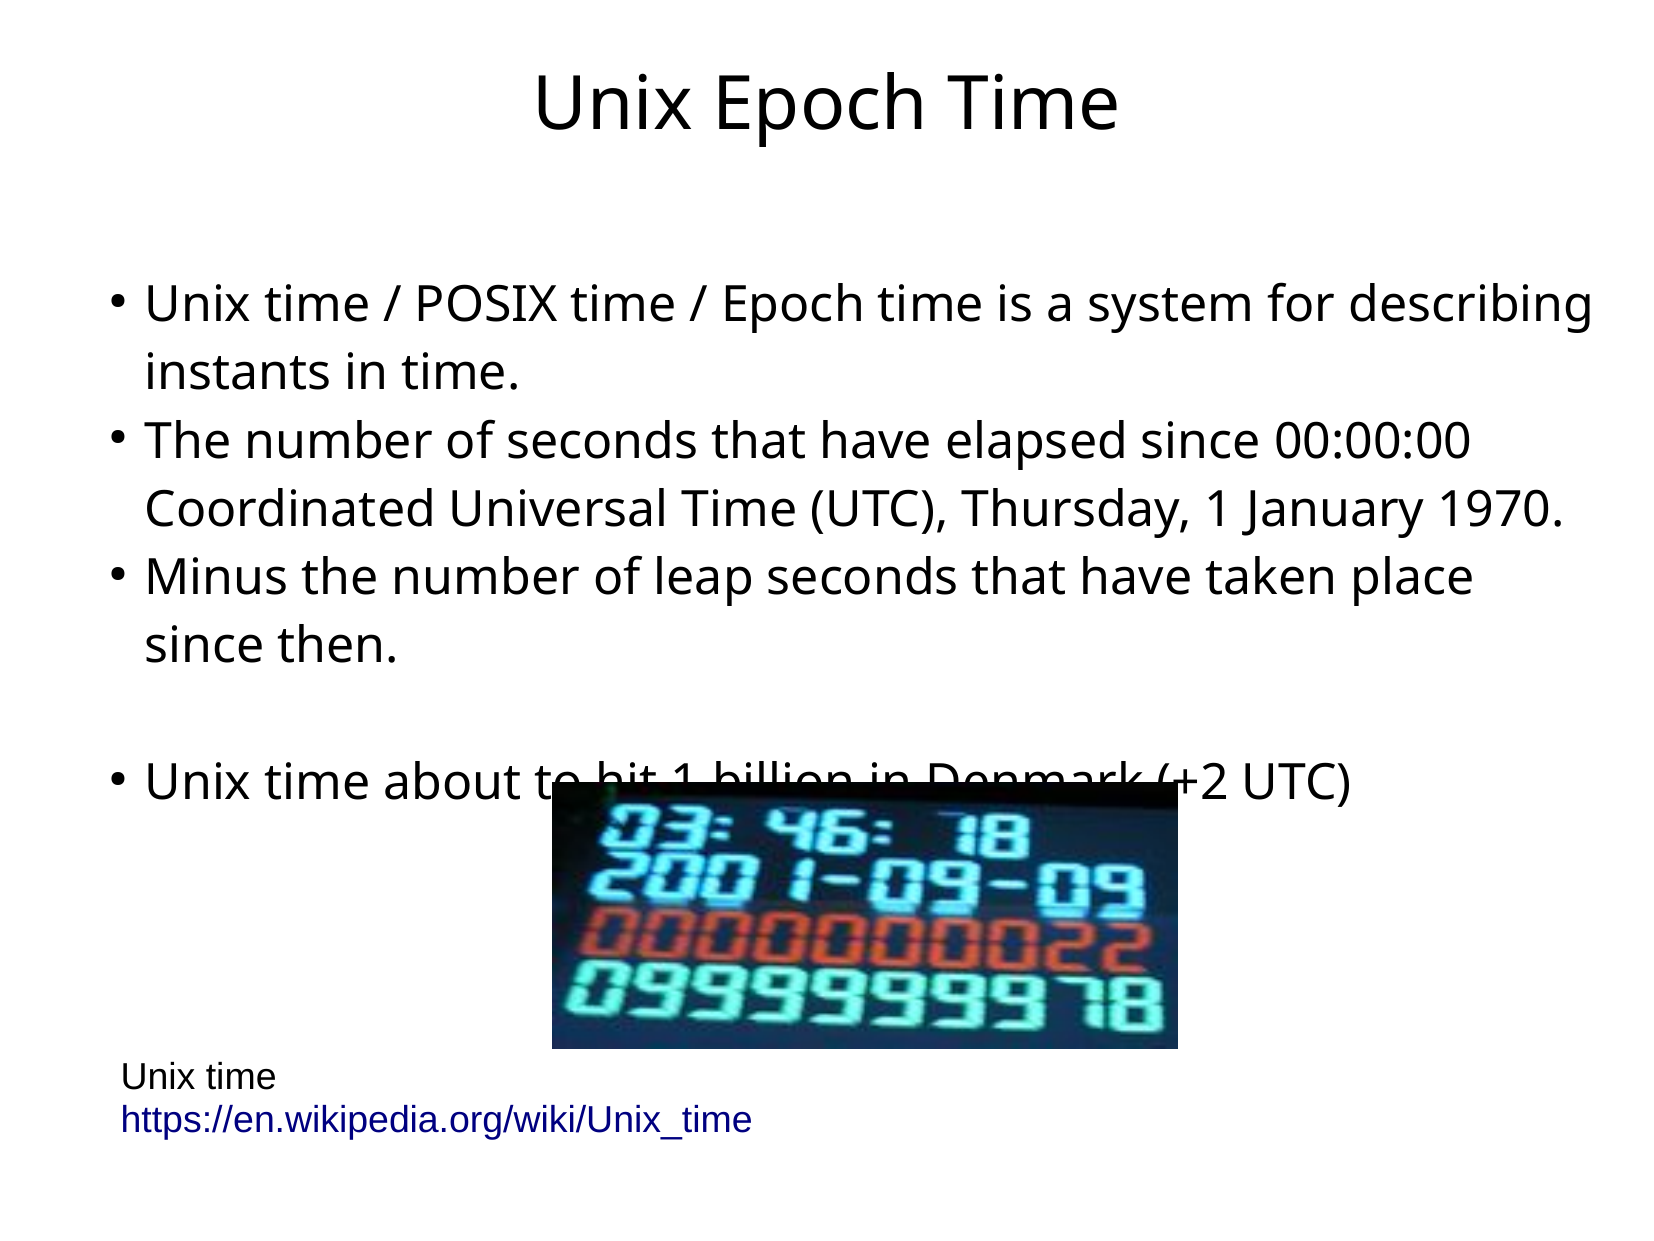

# Unix Epoch Time
Unix time / POSIX time / Epoch time is a system for describing instants in time.
The number of seconds that have elapsed since 00:00:00 Coordinated Universal Time (UTC), Thursday, 1 January 1970.
Minus the number of leap seconds that have taken place since then.
Unix time about to hit 1 billion in Denmark (+2 UTC)
Unix time
https://en.wikipedia.org/wiki/Unix_time